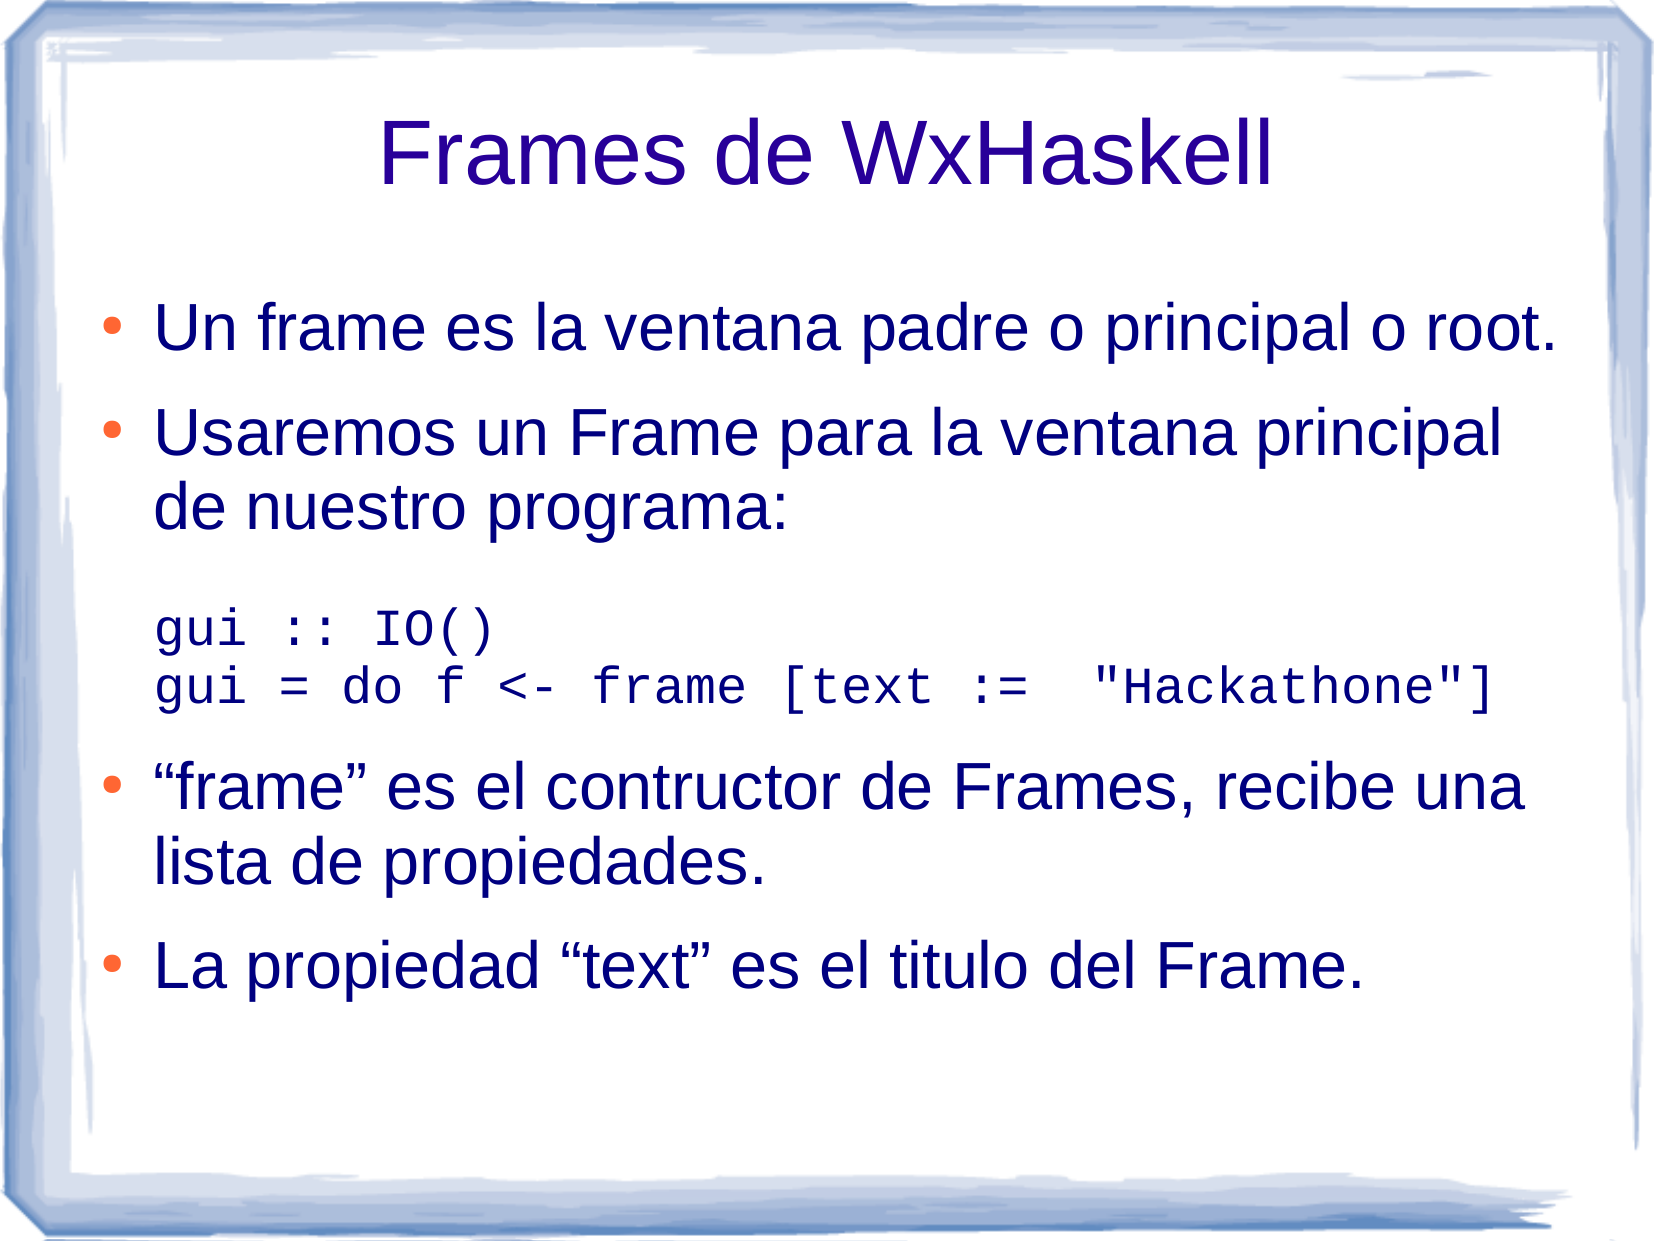

# Frames de WxHaskell
Un frame es la ventana padre o principal o root.
Usaremos un Frame para la ventana principal de nuestro programa:
gui :: IO()
gui = do f <- frame [text := "Hackathone"]
“frame” es el contructor de Frames, recibe una lista de propiedades.
La propiedad “text” es el titulo del Frame.